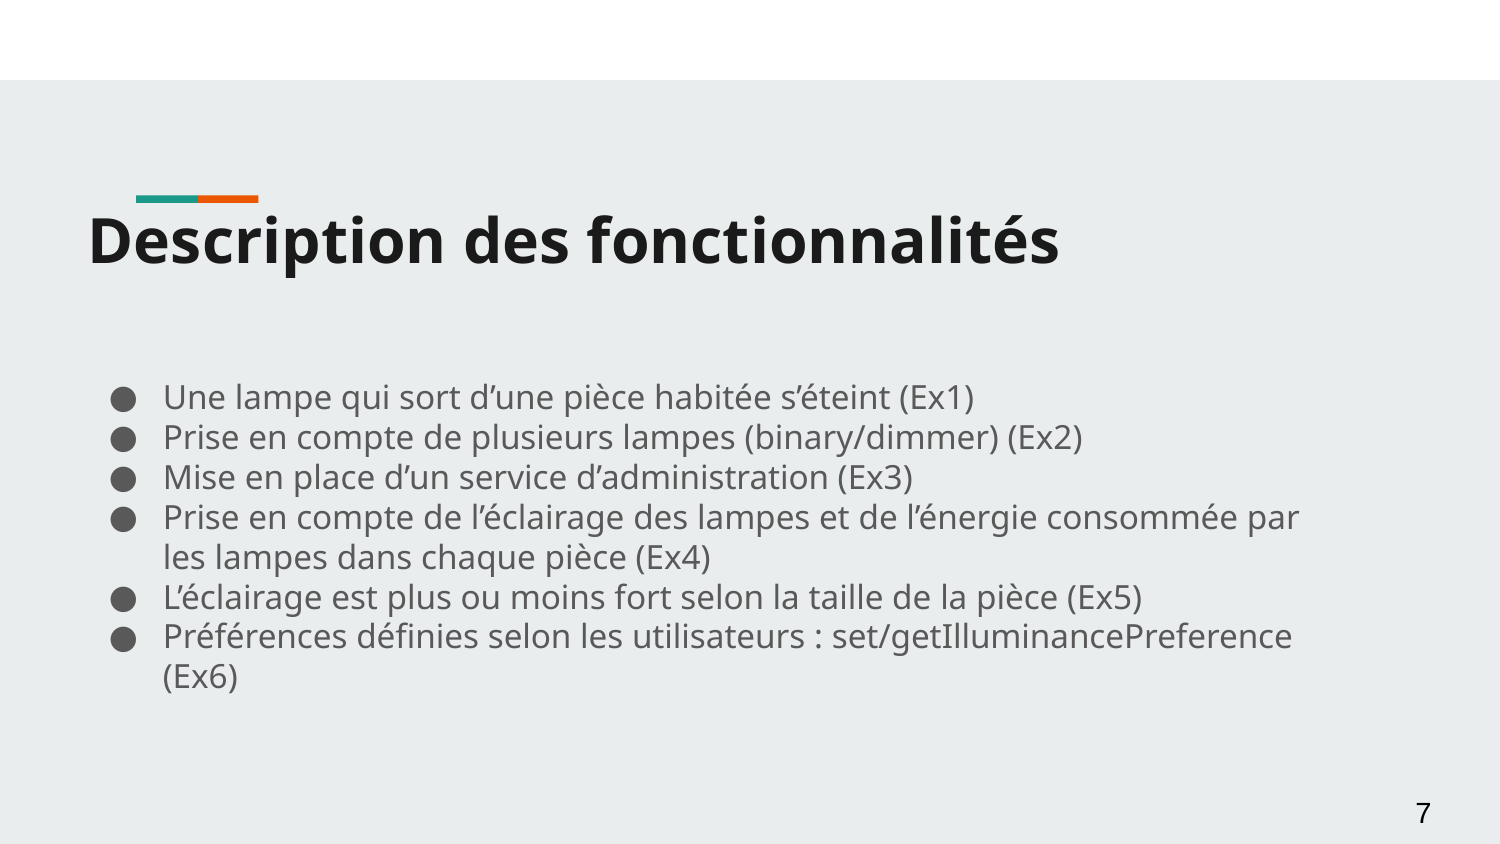

# Description des fonctionnalités
Une lampe qui sort d’une pièce habitée s’éteint (Ex1)
Prise en compte de plusieurs lampes (binary/dimmer) (Ex2)
Mise en place d’un service d’administration (Ex3)
Prise en compte de l’éclairage des lampes et de l’énergie consommée par les lampes dans chaque pièce (Ex4)
L’éclairage est plus ou moins fort selon la taille de la pièce (Ex5)
Préférences définies selon les utilisateurs : set/getIlluminancePreference (Ex6)